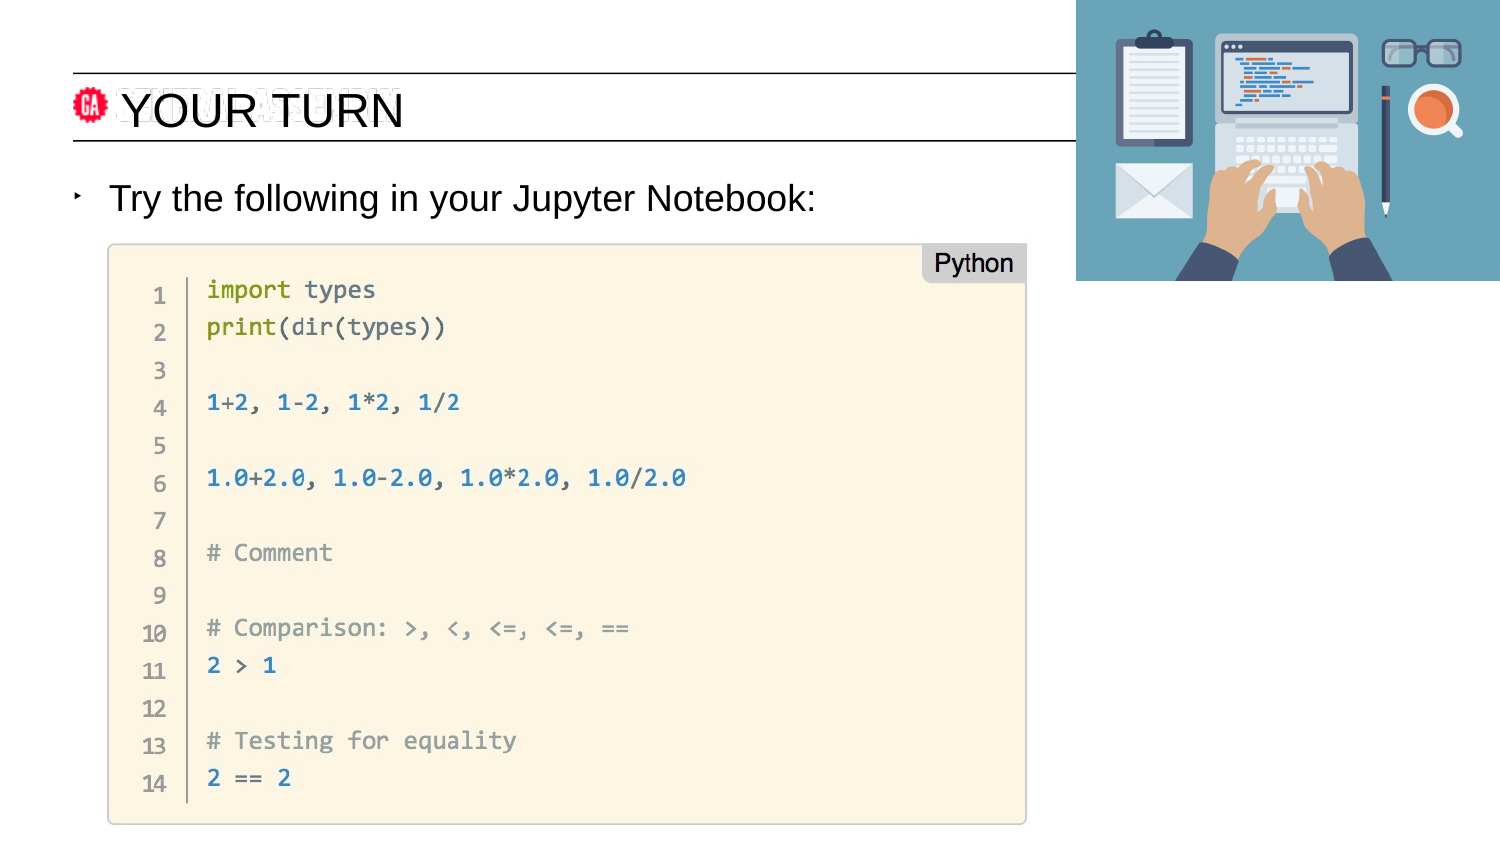

YOUR TURN
Try the following in your Jupyter Notebook: